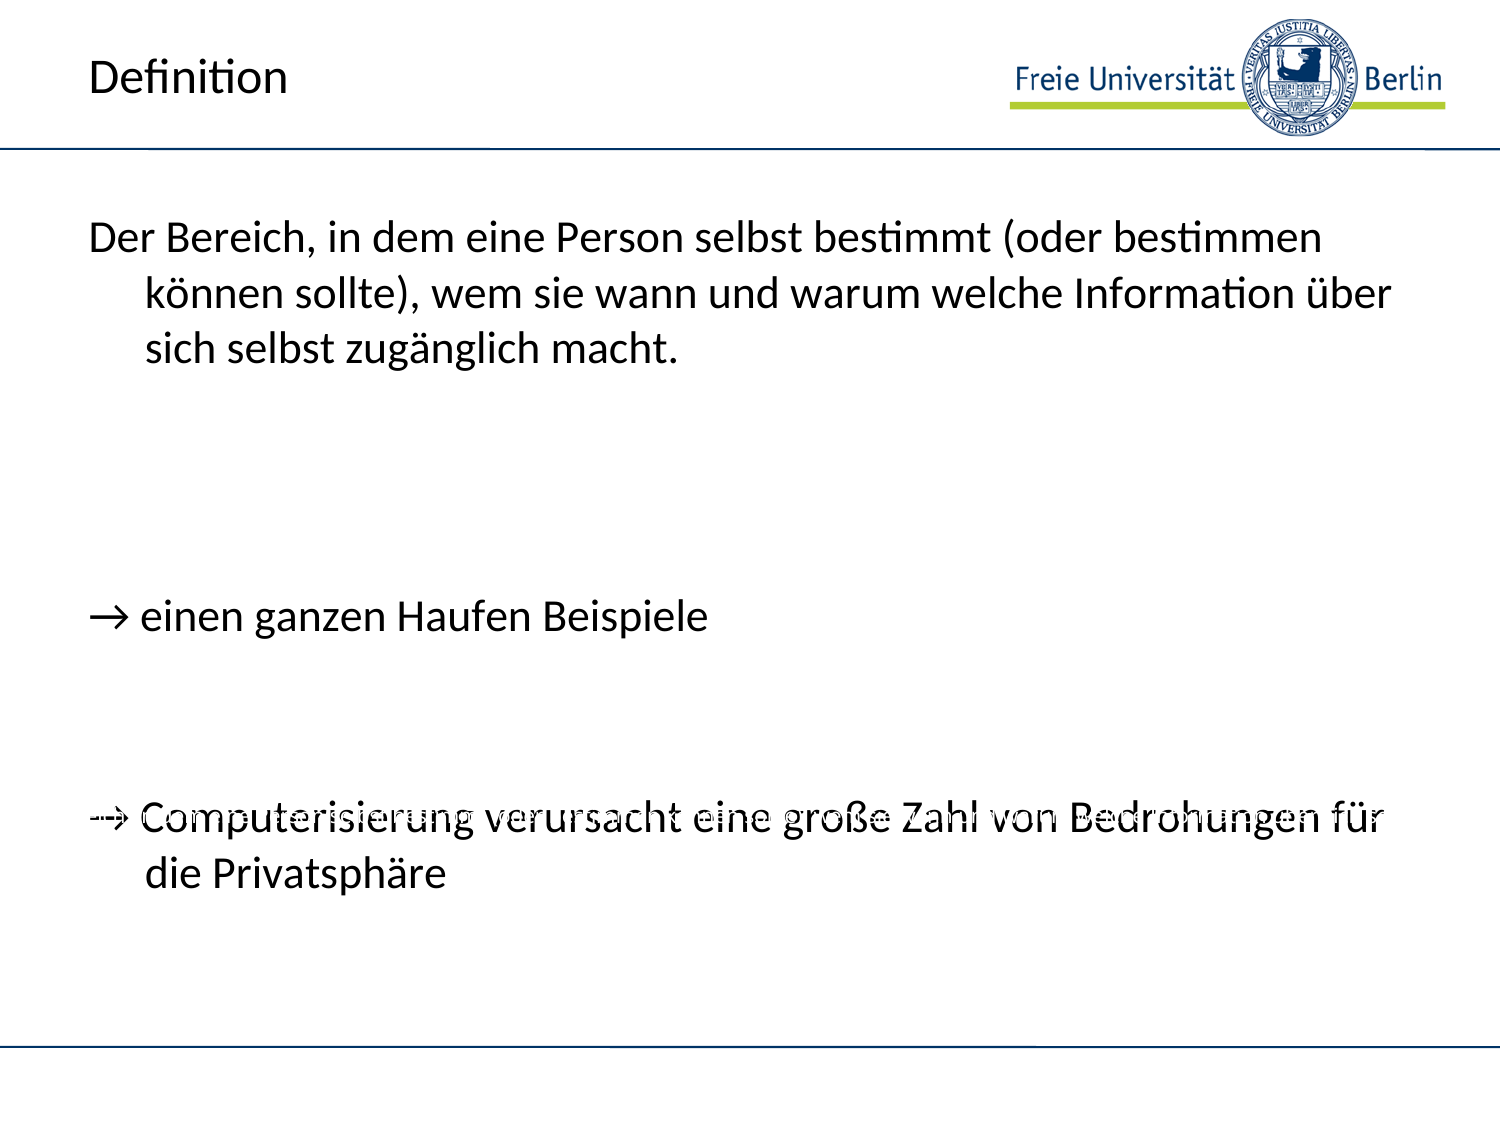

# Definition
Der Bereich, in dem eine Person selbst bestimmt (oder bestimmen können sollte), wem sie wann und warum welche Information über sich selbst zugänglich macht.
→ einen ganzen Haufen Beispiele
→ Computerisierung verursacht eine große Zahl von Bedrohungen für die Privatsphäre
Der Bereich, in dem eine Person selbst bestimmt (oder bestimmen können sollte), wem sie wann und warum welche Information über sich selbst zugänglich macht.